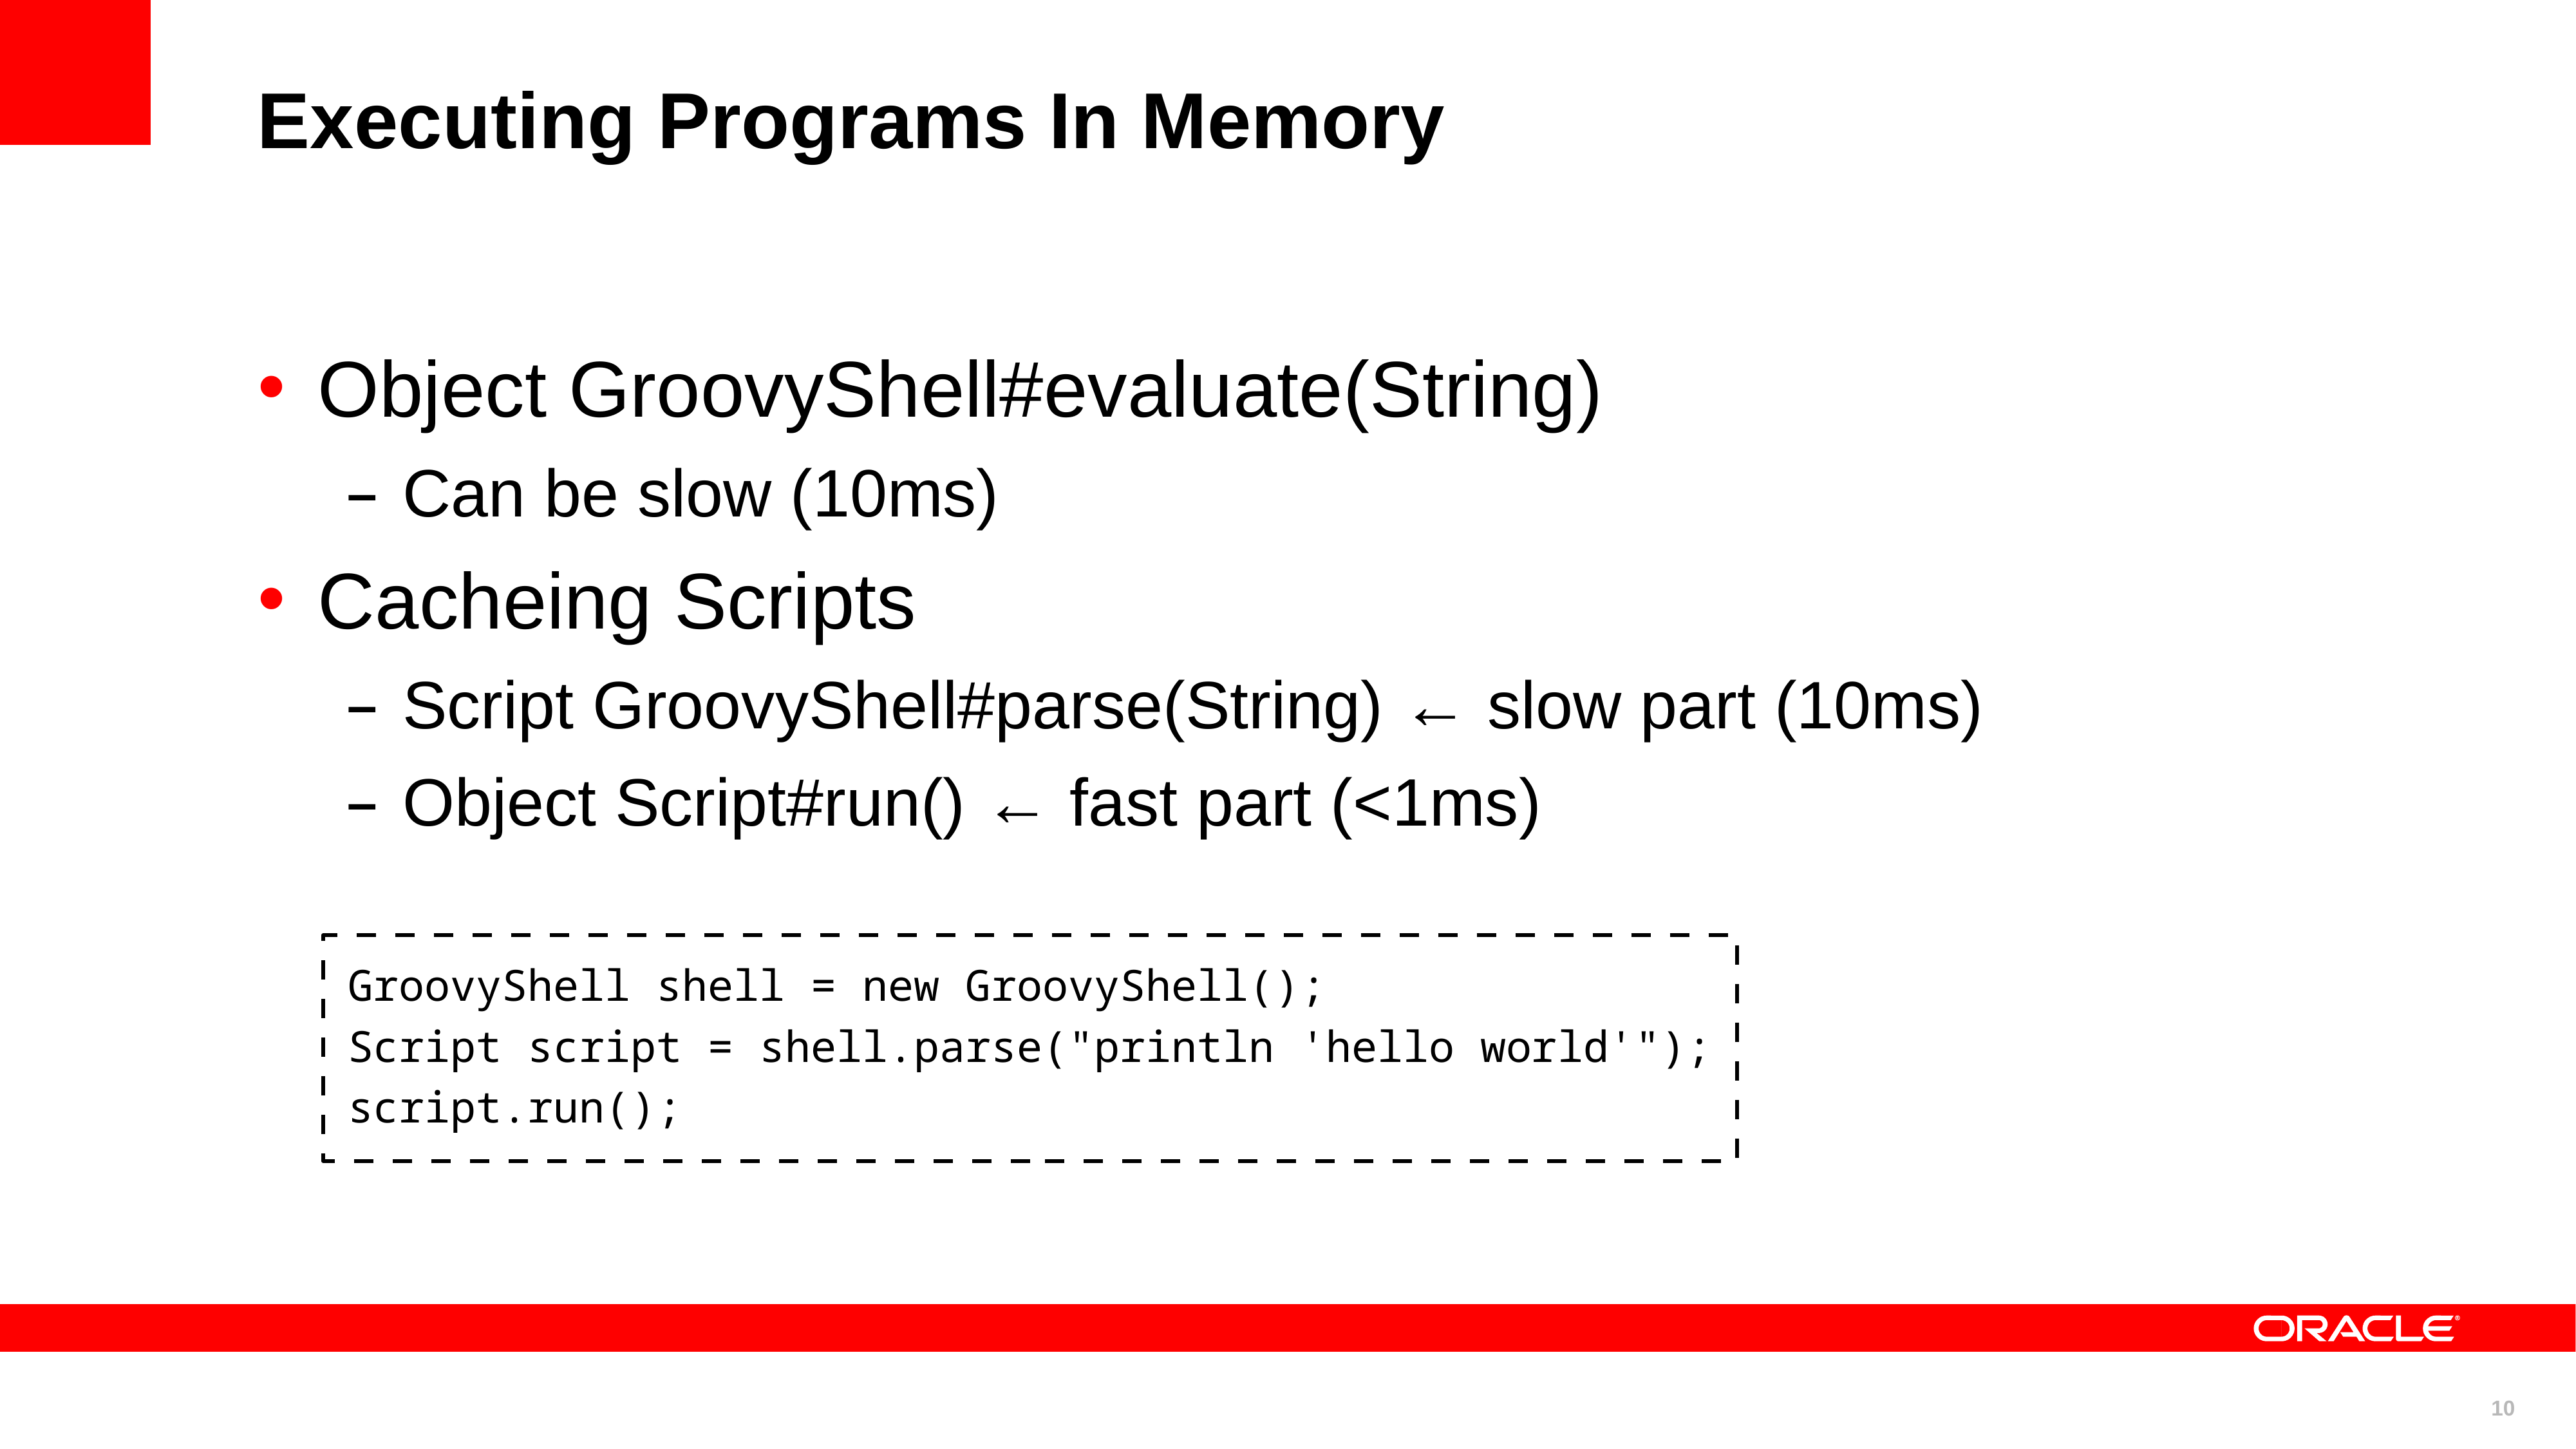

# Executing Programs In Memory
Object GroovyShell#evaluate(String)
Can be slow (10ms)
Cacheing Scripts
Script GroovyShell#parse(String) ← slow part (10ms)
Object Script#run() ← fast part (<1ms)
GroovyShell shell = new GroovyShell();
Script script = shell.parse("println 'hello world'");
script.run();